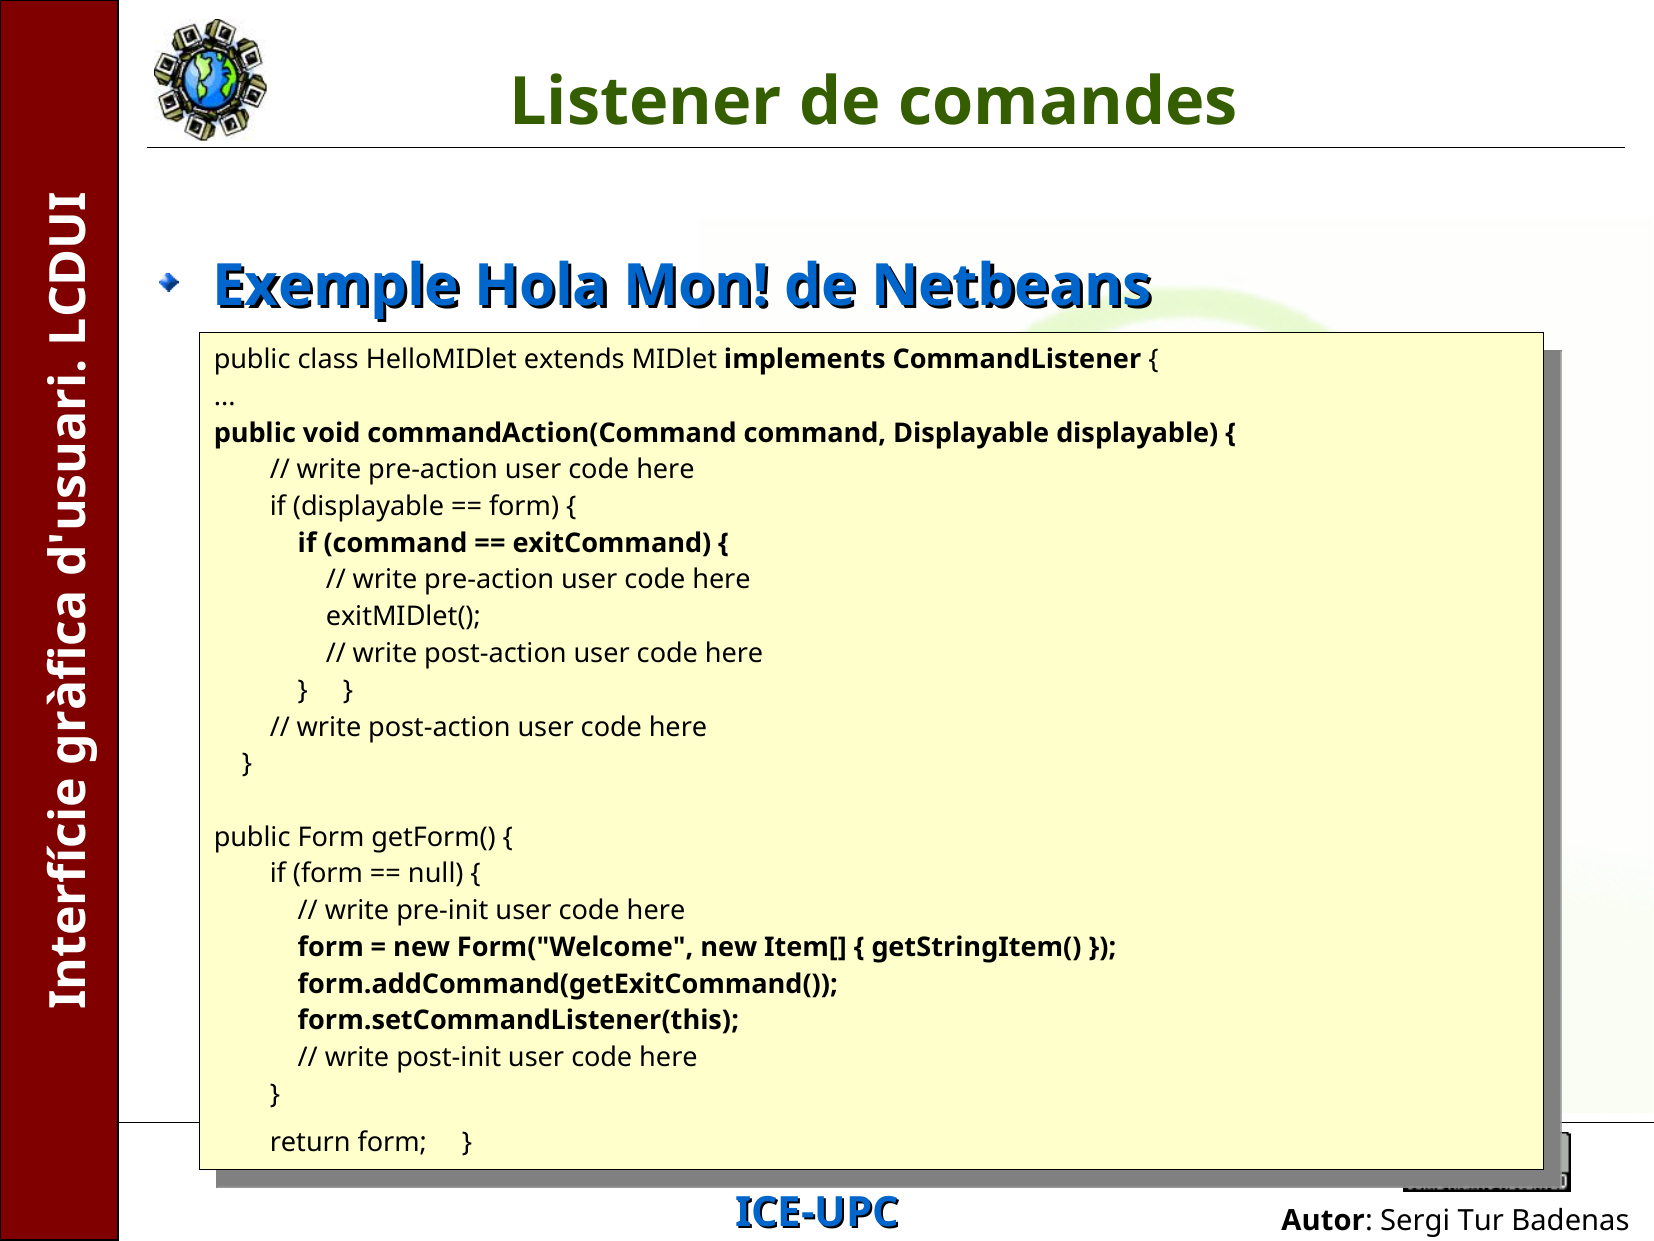

# Listener de comandes
Exemple Hola Mon! de Netbeans
public class HelloMIDlet extends MIDlet implements CommandListener {
...
public void commandAction(Command command, Displayable displayable) {
 // write pre-action user code here
 if (displayable == form) {
 if (command == exitCommand) {
 // write pre-action user code here
 exitMIDlet();
 // write post-action user code here
 } }
 // write post-action user code here
 }
public Form getForm() {
 if (form == null) {
 // write pre-init user code here
 form = new Form("Welcome", new Item[] { getStringItem() });
 form.addCommand(getExitCommand());
 form.setCommandListener(this);
 // write post-init user code here
 }
 return form; }